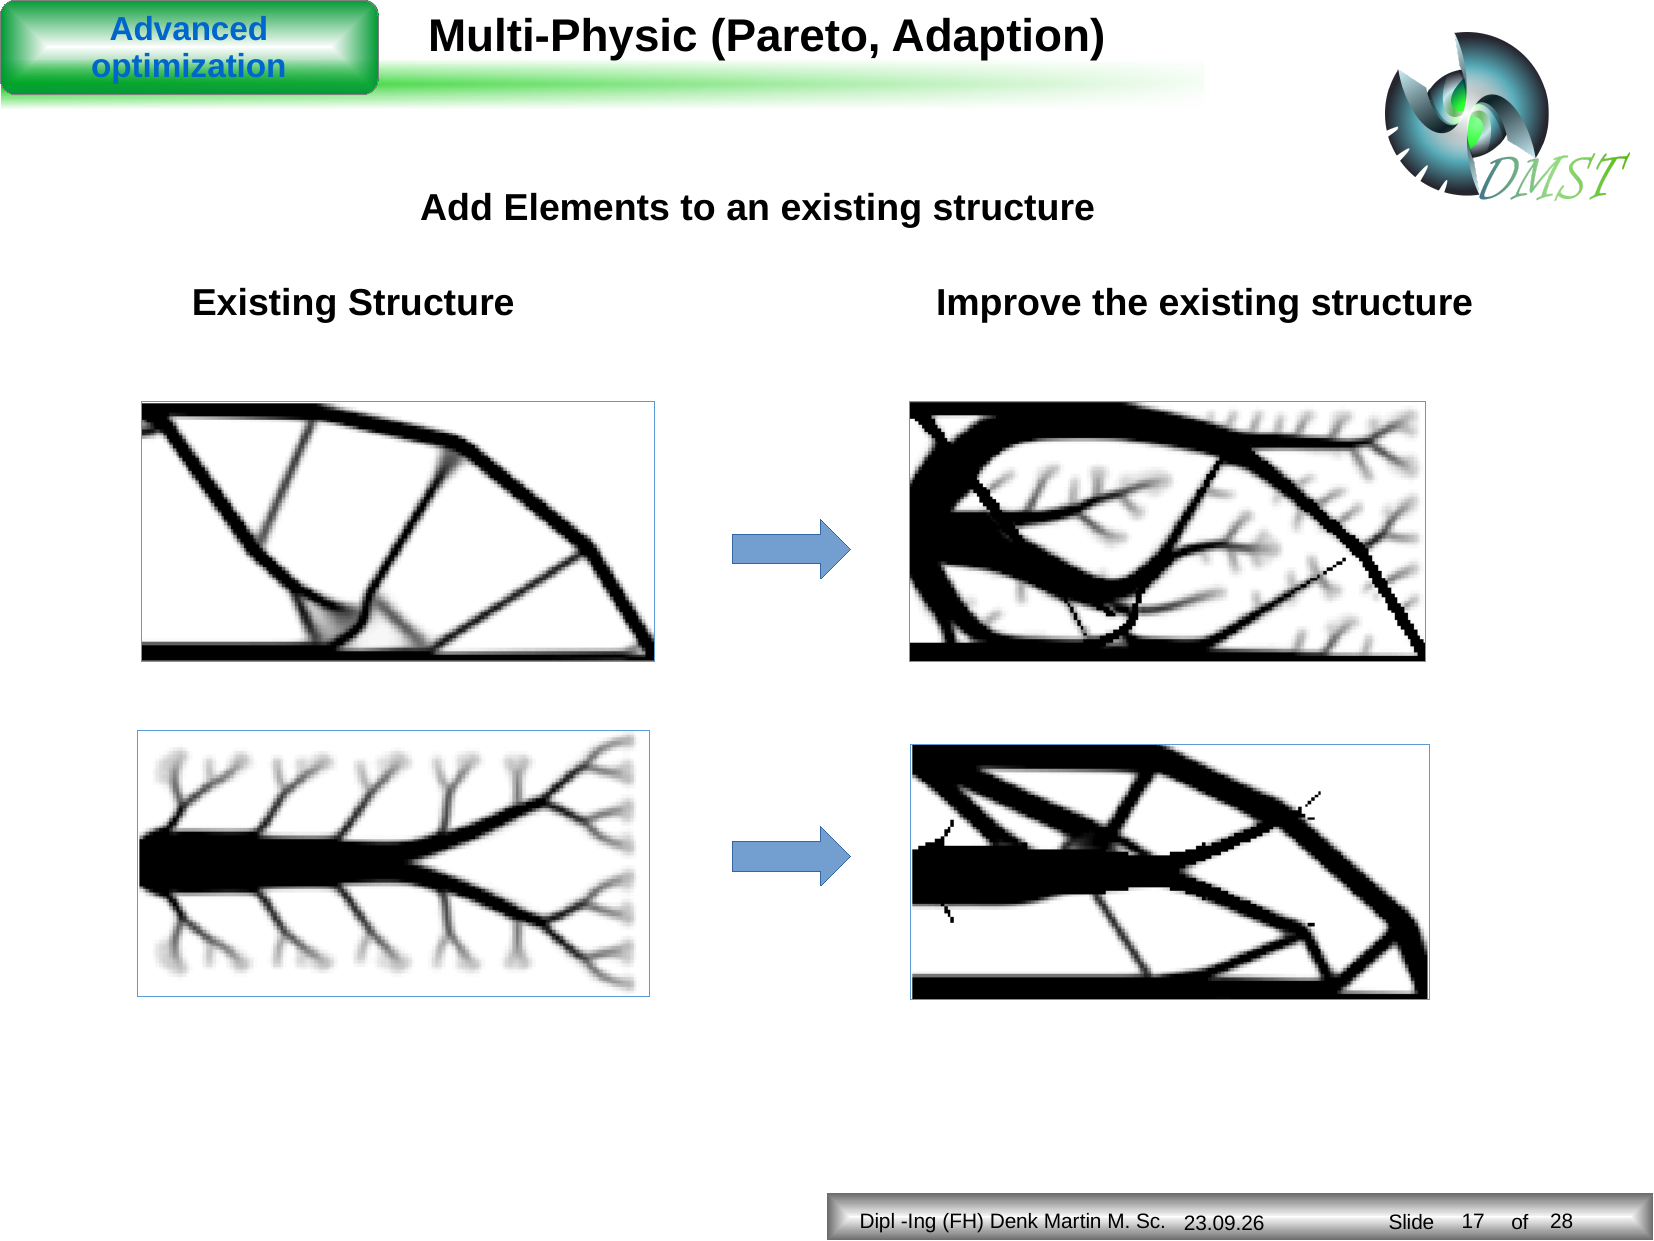

Advanced
optimization
Multi-Physic (Pareto, Adaption)
Add Elements to an existing structure
Existing Structure
Improve the existing structure